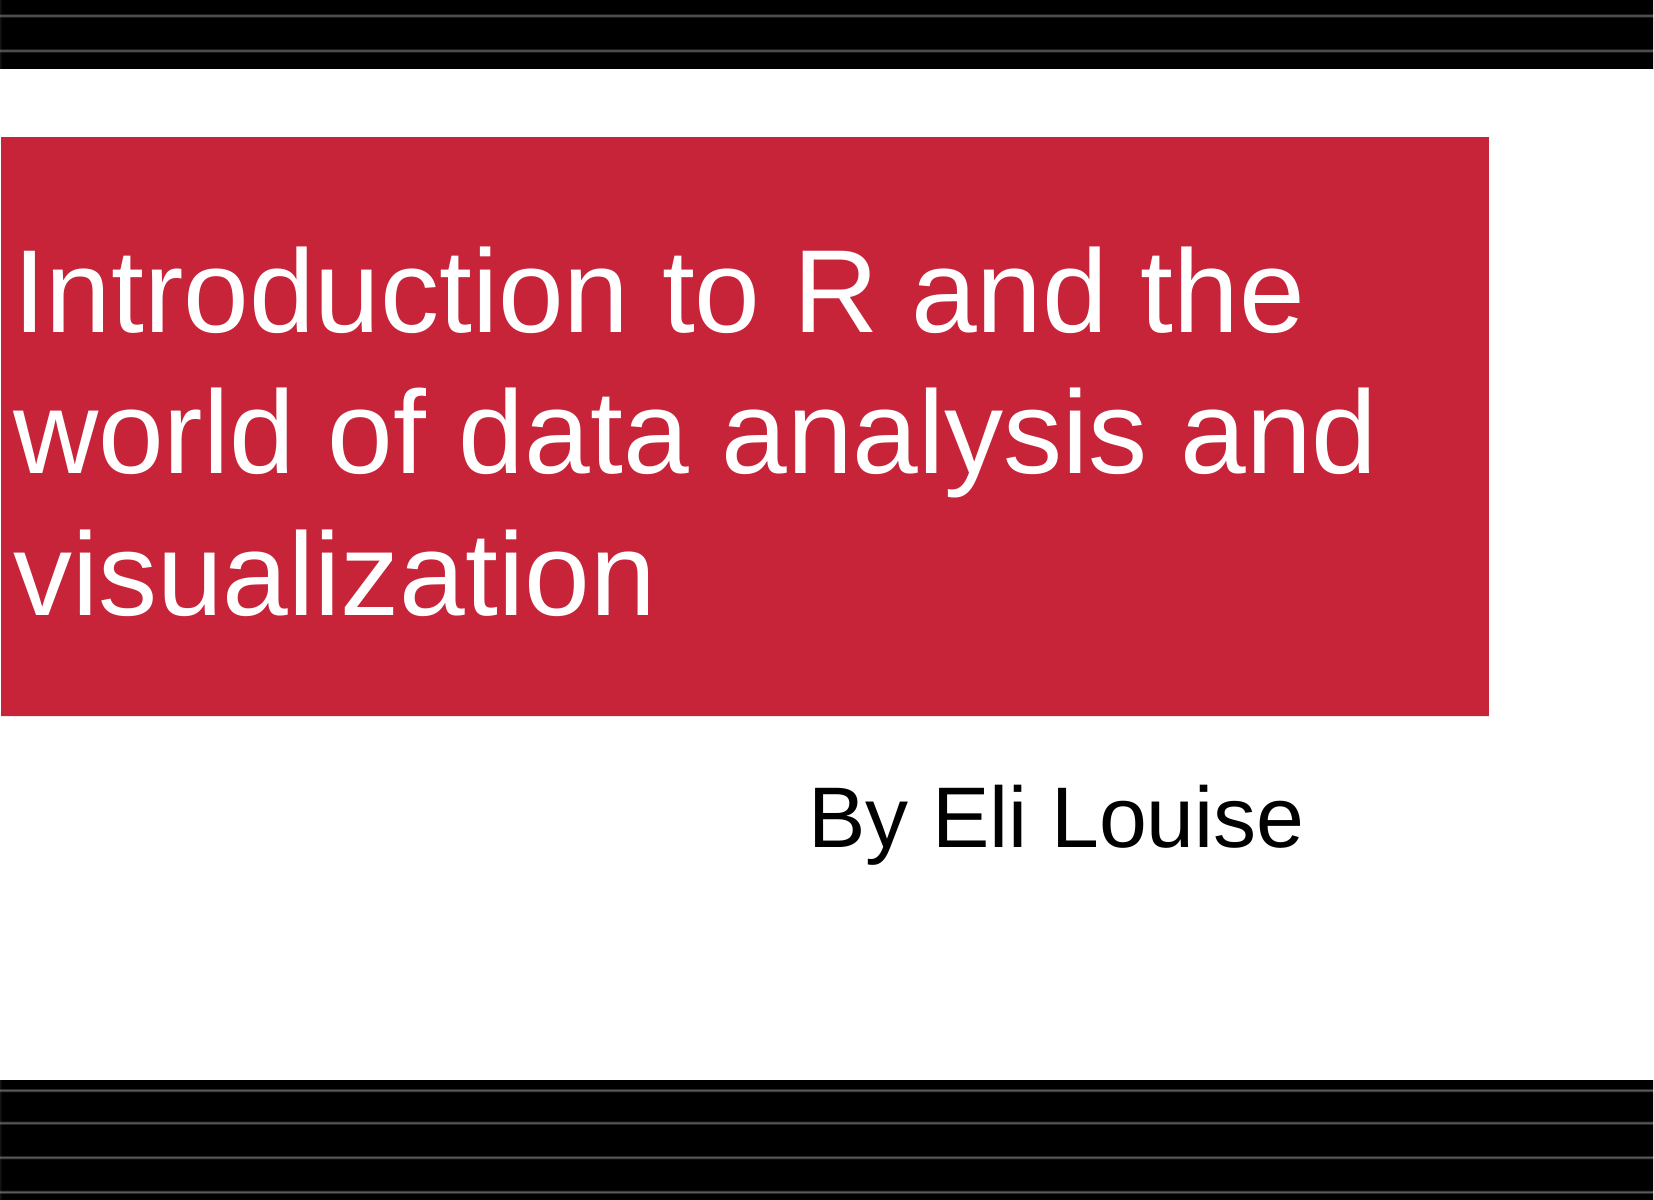

# Introduction to R and the world of data analysis and visualization
By Eli Louise